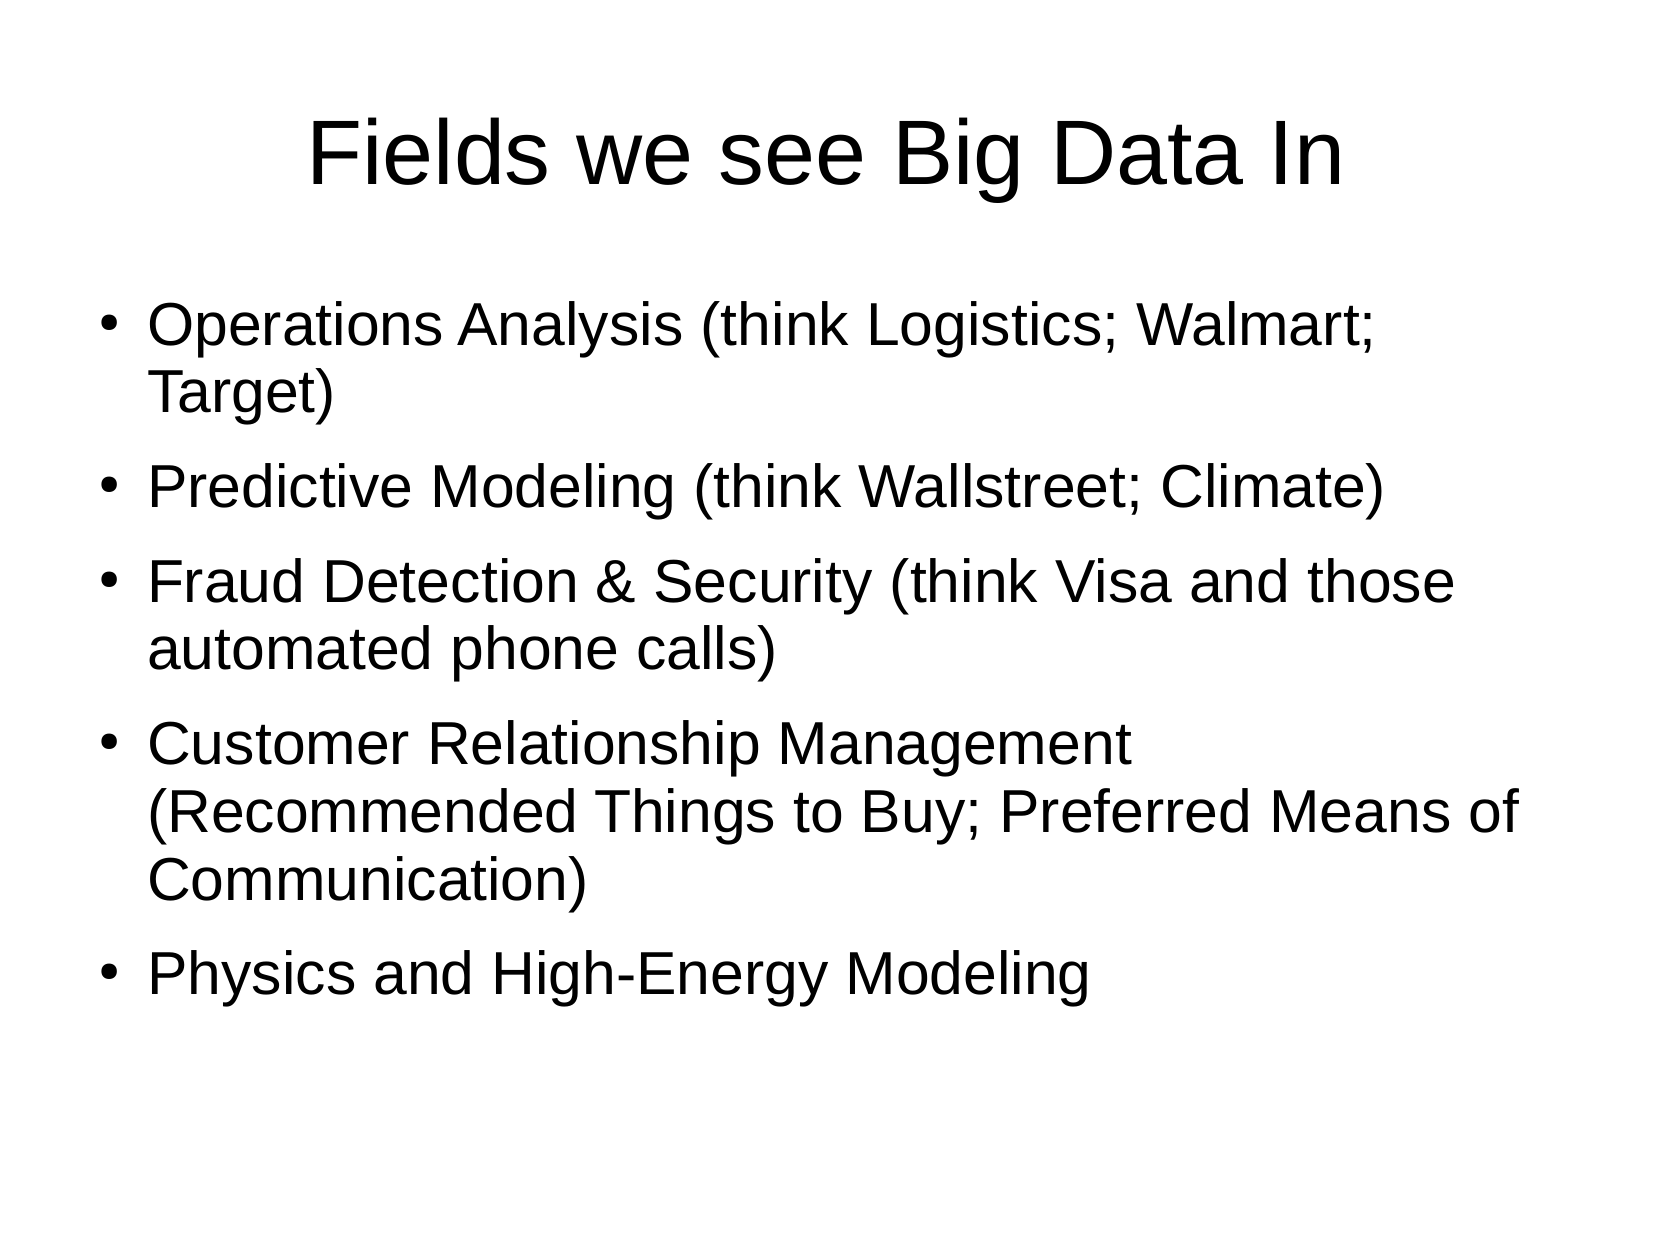

# Fields we see Big Data In
Operations Analysis (think Logistics; Walmart; Target)
Predictive Modeling (think Wallstreet; Climate)
Fraud Detection & Security (think Visa and those automated phone calls)
Customer Relationship Management (Recommended Things to Buy; Preferred Means of Communication)
Physics and High-Energy Modeling